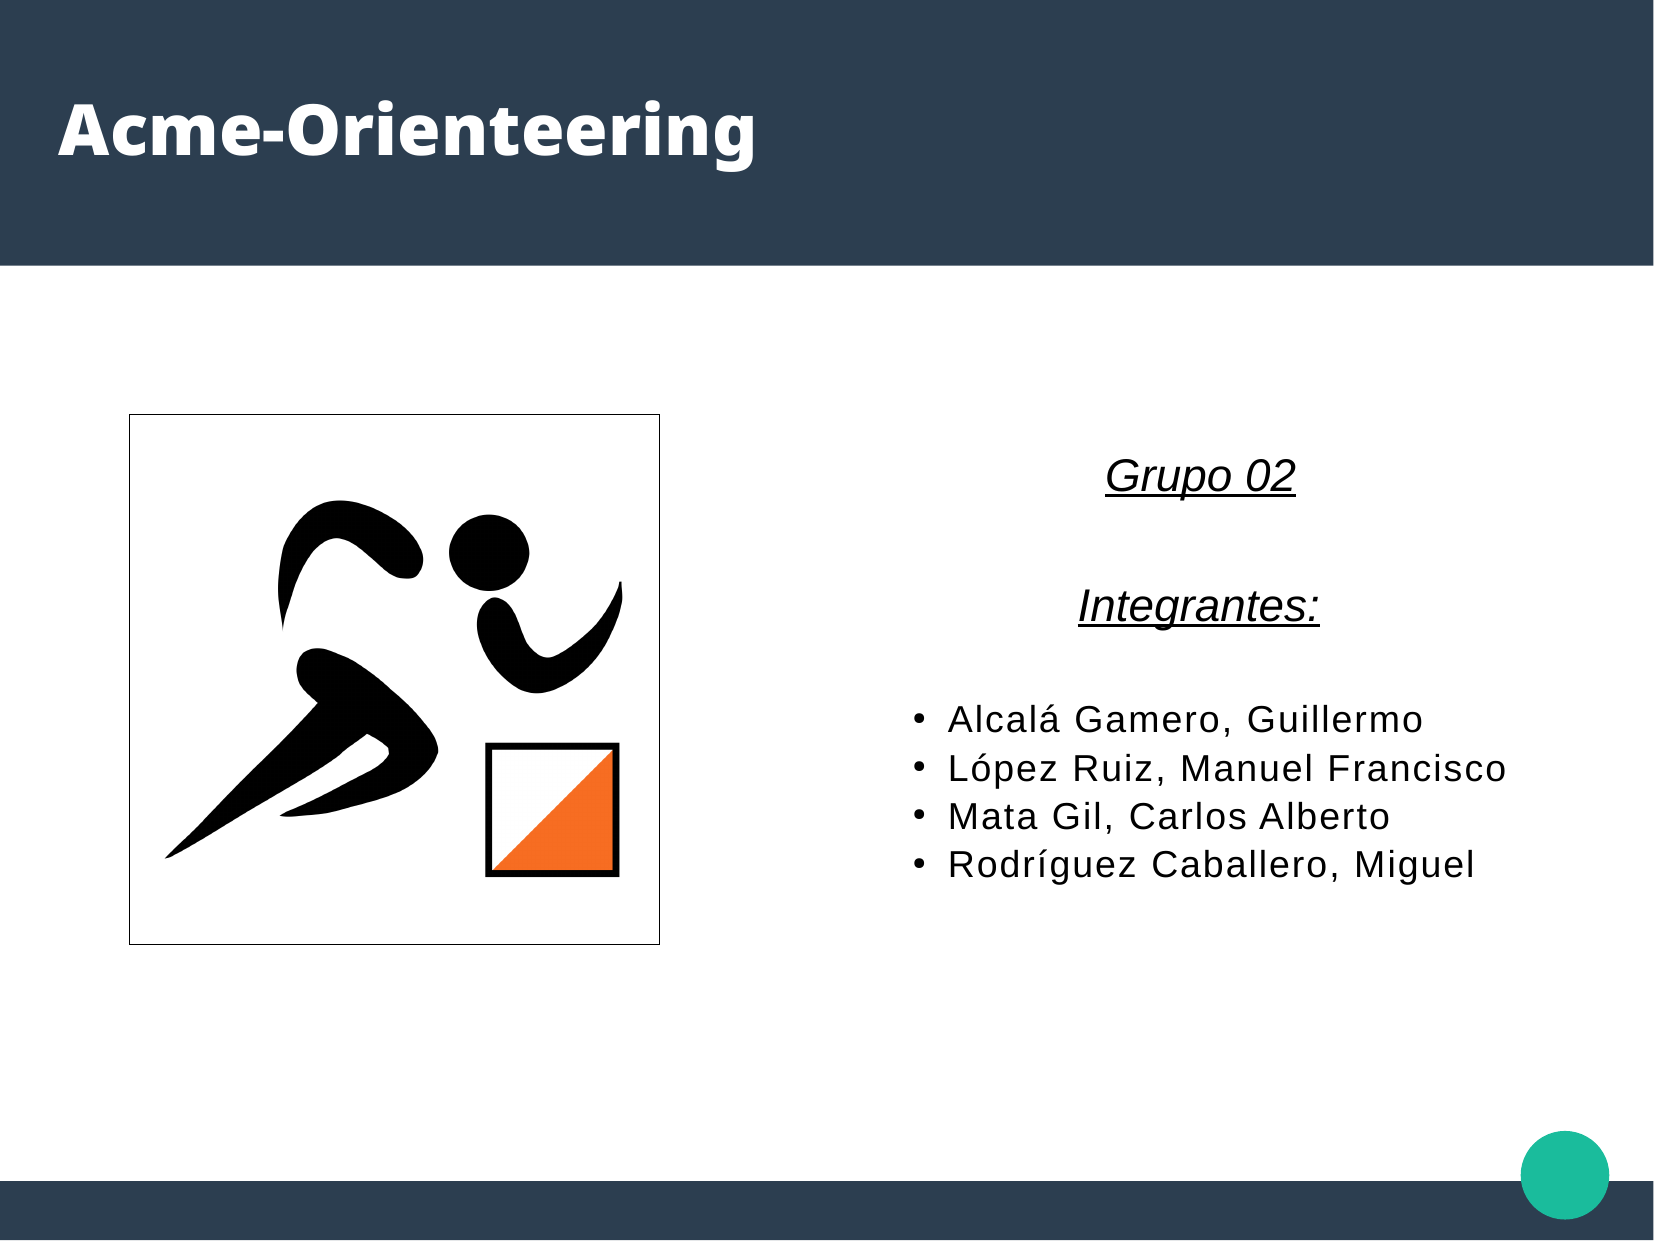

# Acme-Orienteering
Grupo 02
Integrantes:
Alcalá Gamero, Guillermo
López Ruiz, Manuel Francisco
Mata Gil, Carlos Alberto
Rodríguez Caballero, Miguel